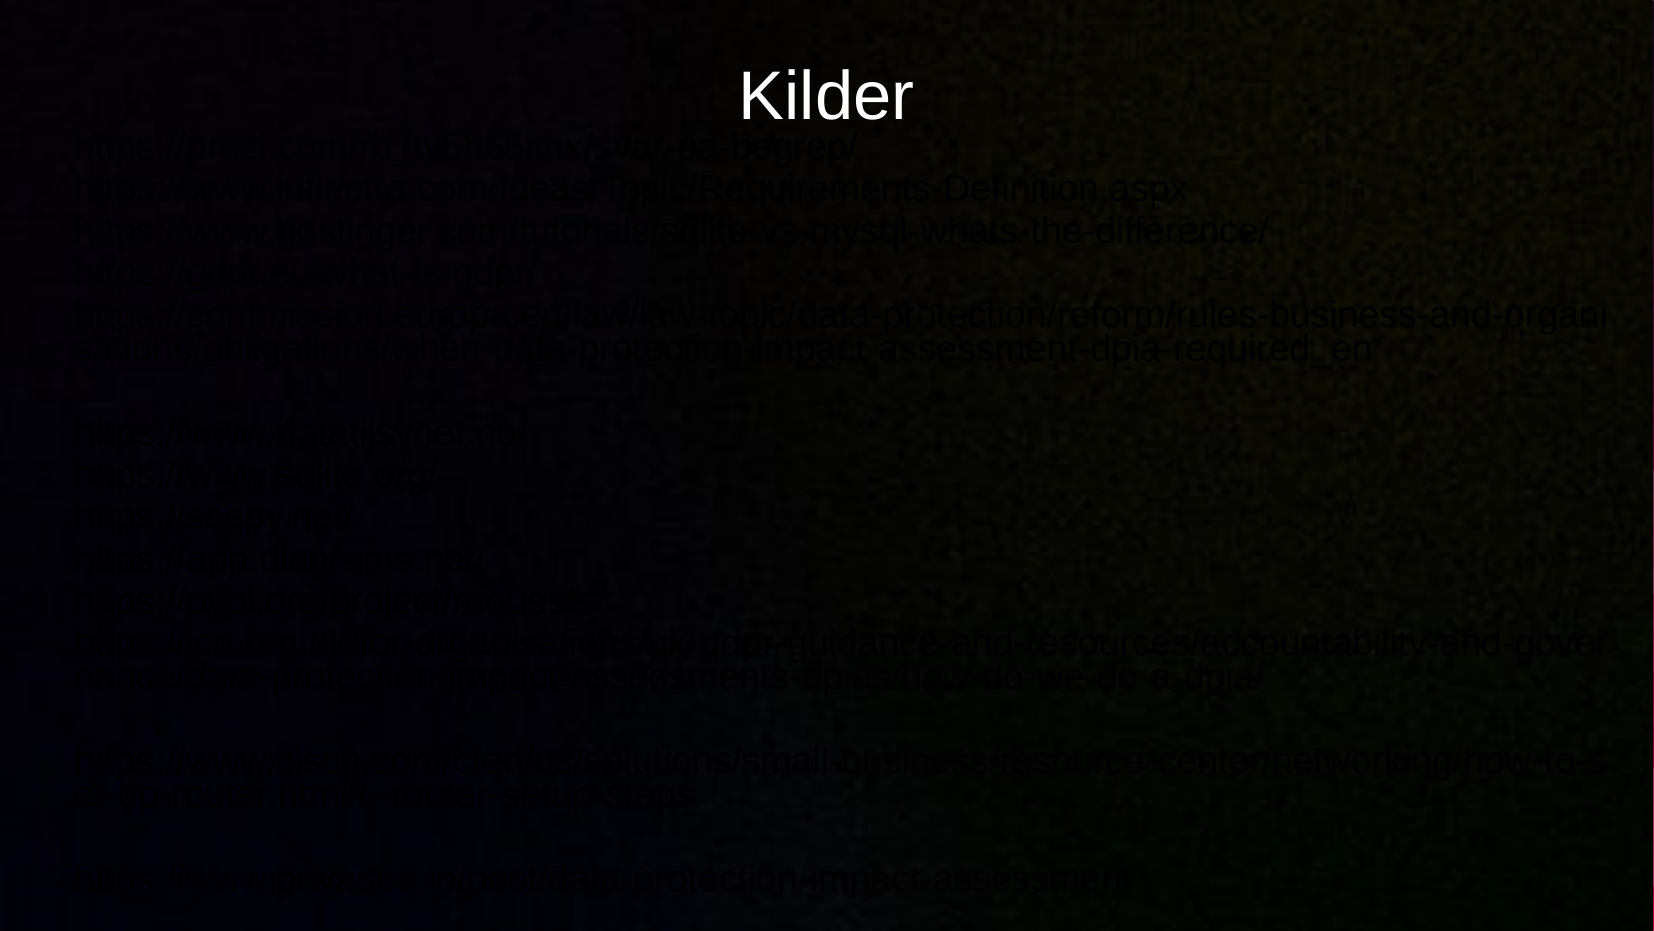

Kilder
#
https://prezi.com/rb_ty5h65imx/svar-pa-begrep/
https://www.inflectra.com/Ideas/Topic/Requirements-Definition.aspx
https://www.hostinger.com/tutorials/sqlite-vs-mysql-whats-the-difference/
https://gdpr.eu/what-is-gdpr/
https://commission.europa.eu/law/law-topic/data-protection/reform/rules-business-and-organisations/obligations/when-data-protection-impact-assessment-dpia-required_en
https://www.datatilsynet.no/
https://www.sqlite.org/
https://scapy.net/
https://app.diagrams.net/
https://pypi.org/project/requests/
https://ico.org.uk/for-organisations/uk-gdpr-guidance-and-resources/accountability-and-governance/data-protection-impact-assessments-dpias/how-do-we-do-a-dpia/
https://www.cisco.com/c/en/us/solutions/small-business/resource-center/networking/how-to-set-up-router.html#~router-setup-steps
https://www.privasee.io/post/data-protection-impact-assessment